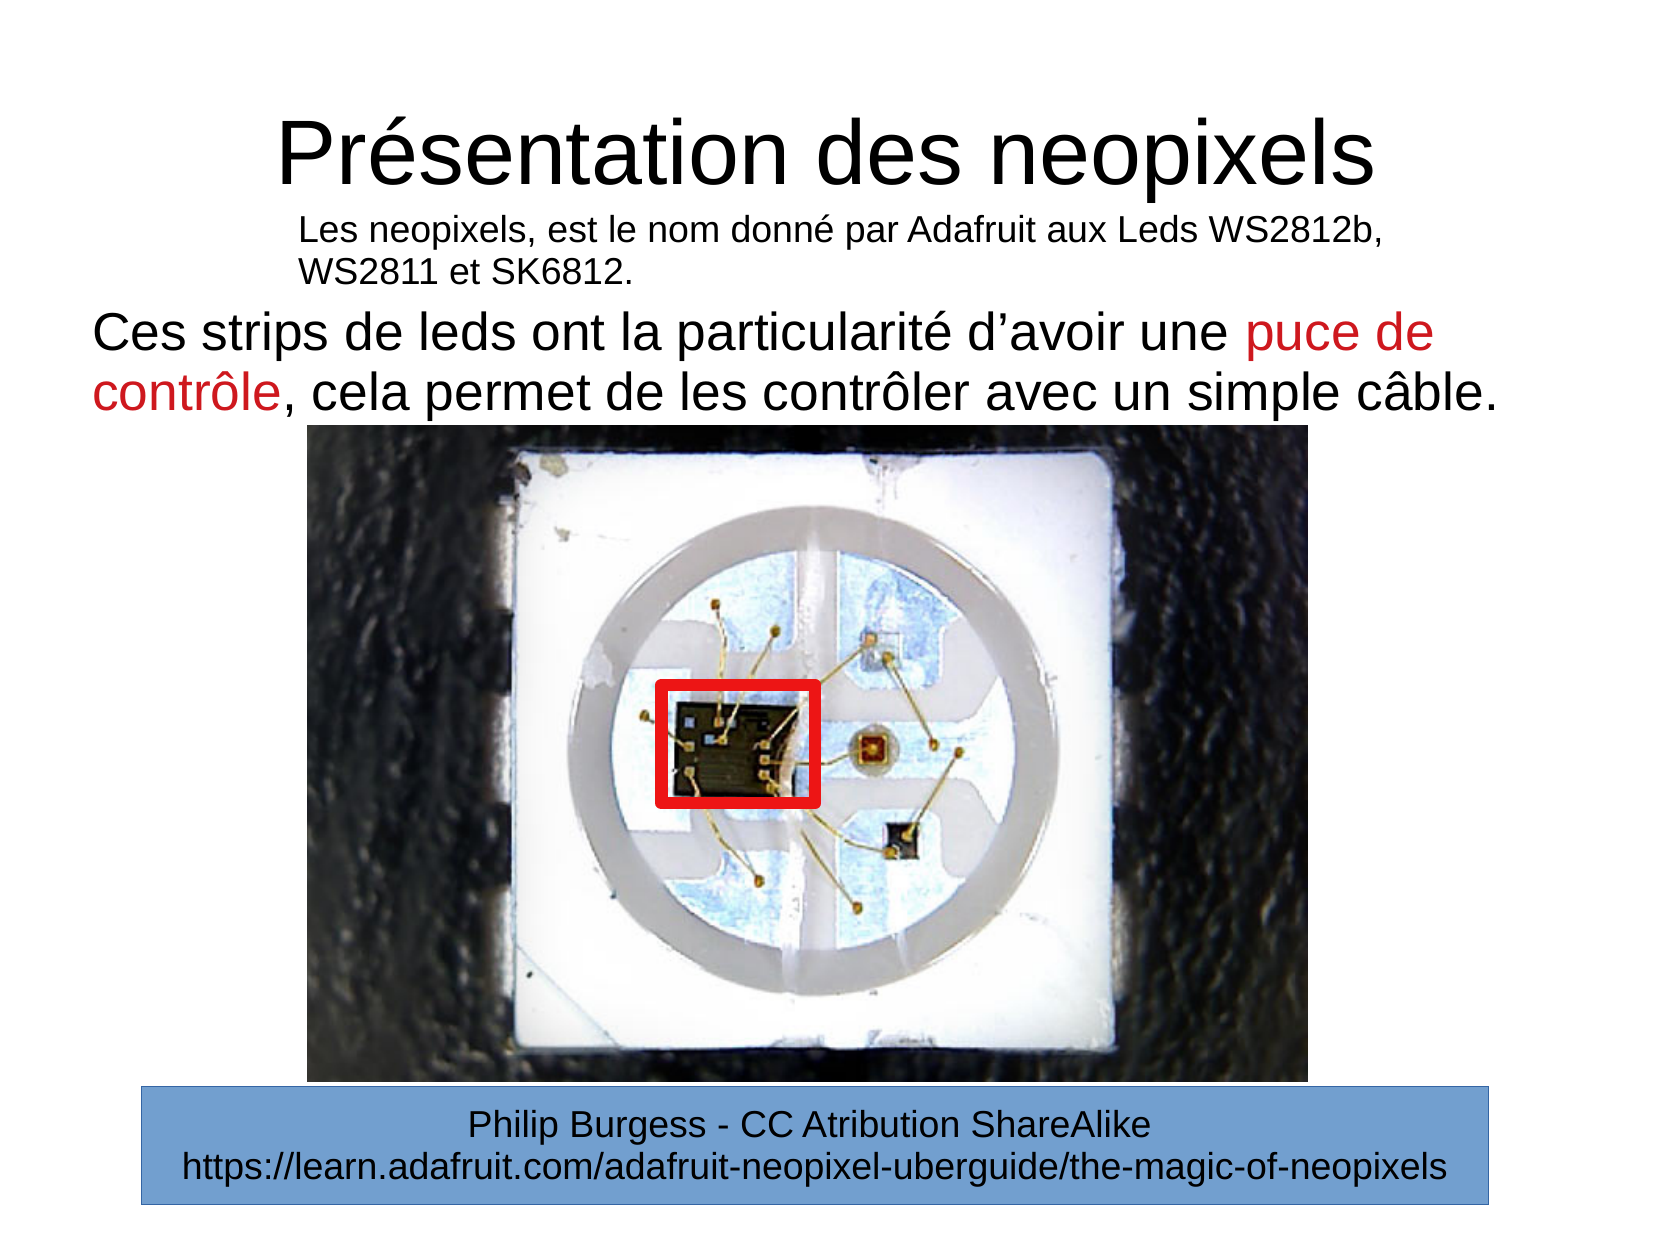

# Présentation des neopixels
Les neopixels, est le nom donné par Adafruit aux Leds WS2812b, WS2811 et SK6812.
Ces strips de leds ont la particularité d’avoir une puce de contrôle, cela permet de les contrôler avec un simple câble.
Philip Burgess - CC Atribution ShareAlike
https://learn.adafruit.com/adafruit-neopixel-uberguide/the-magic-of-neopixels